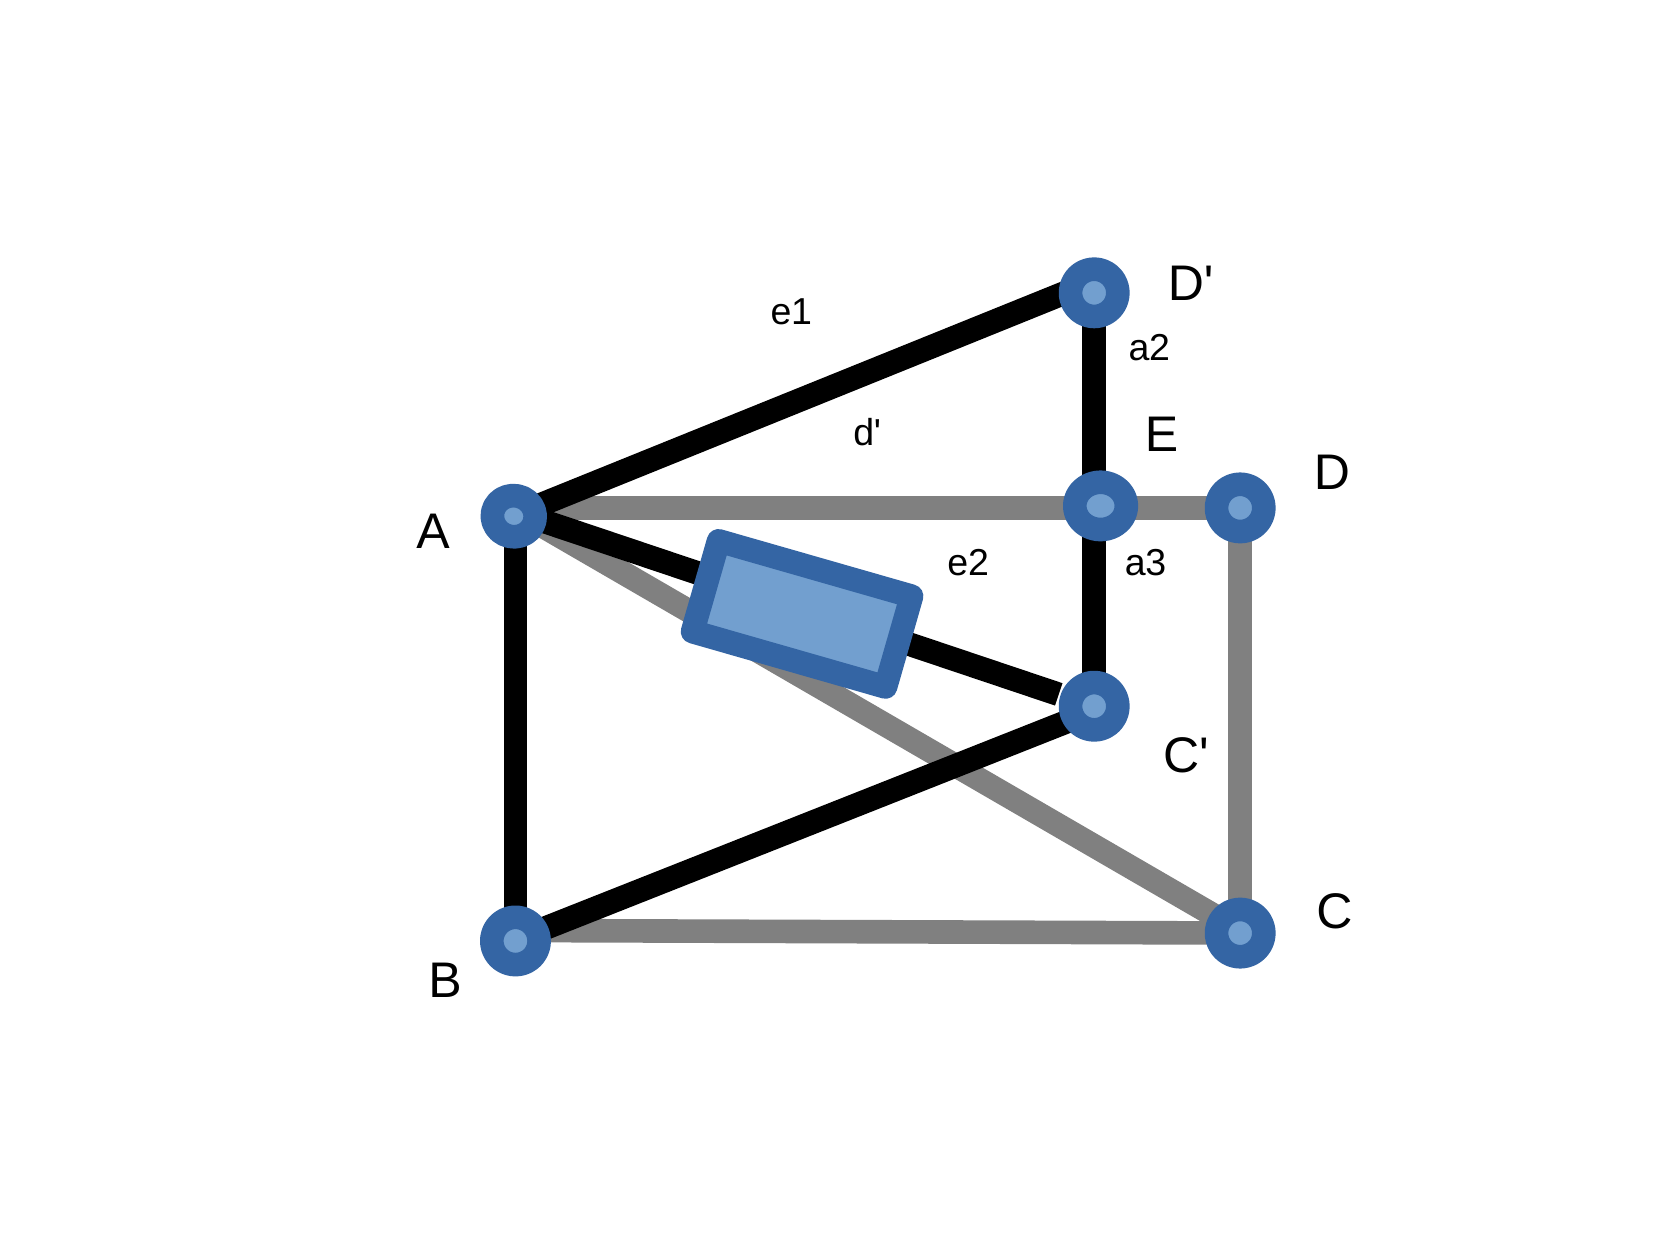

D'
A
C'
B
e1
a2
E
d'
D
e2
a3
C